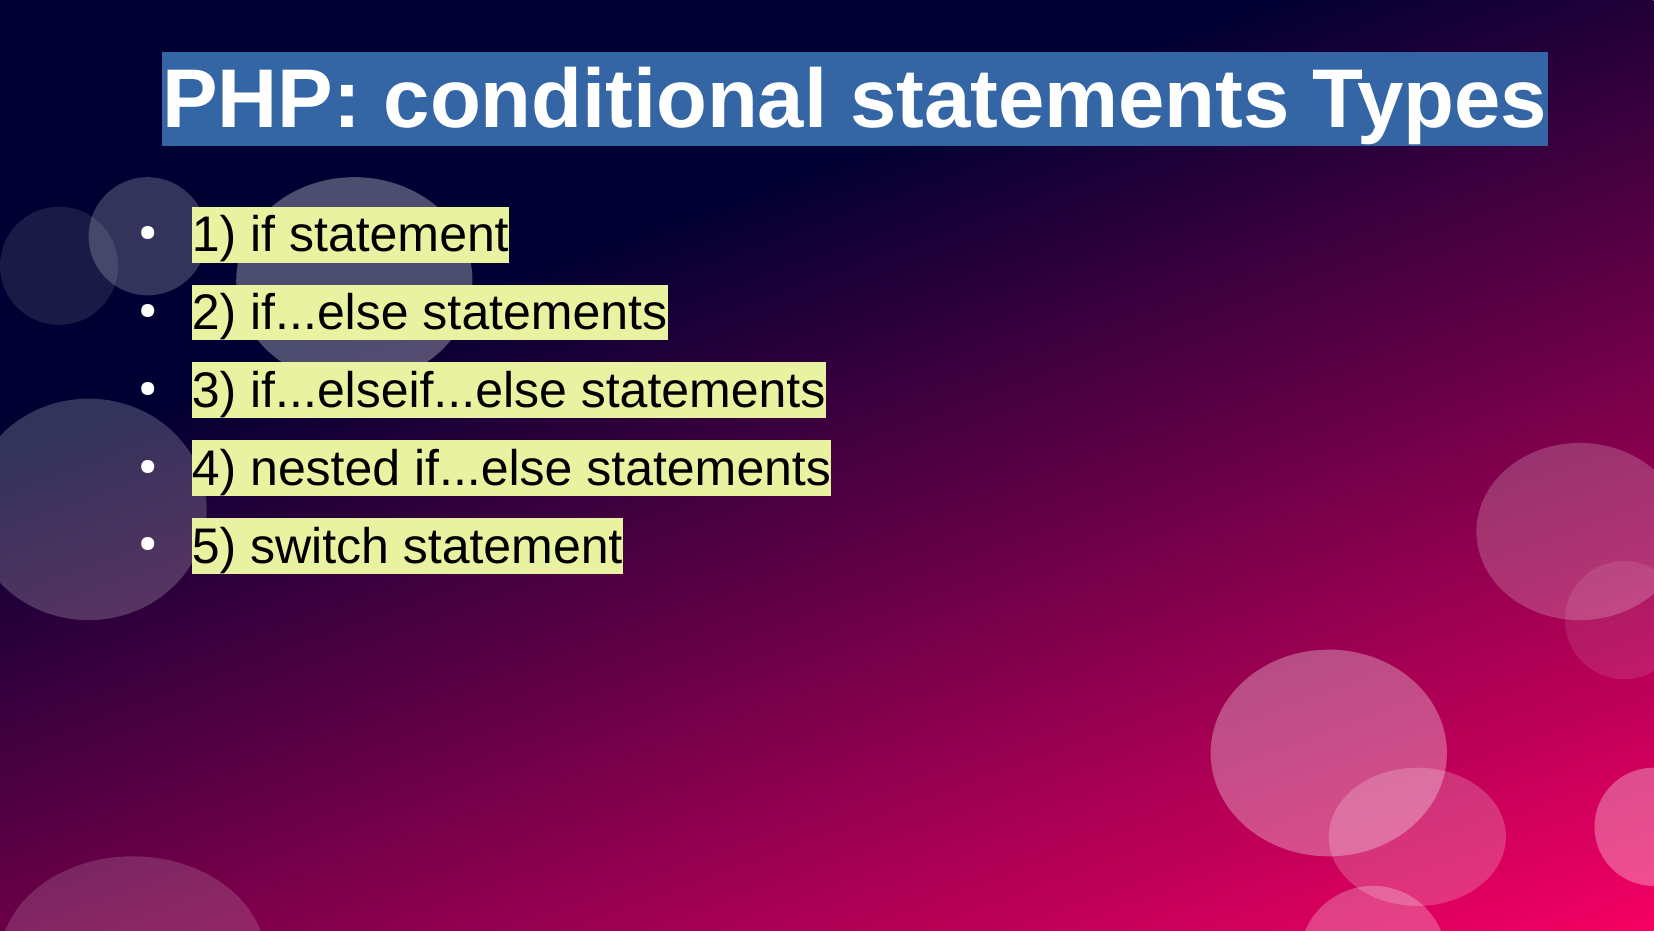

# PHP: conditional statements Types
1) if statement
2) if...else statements
3) if...elseif...else statements
4) nested if...else statements
5) switch statement